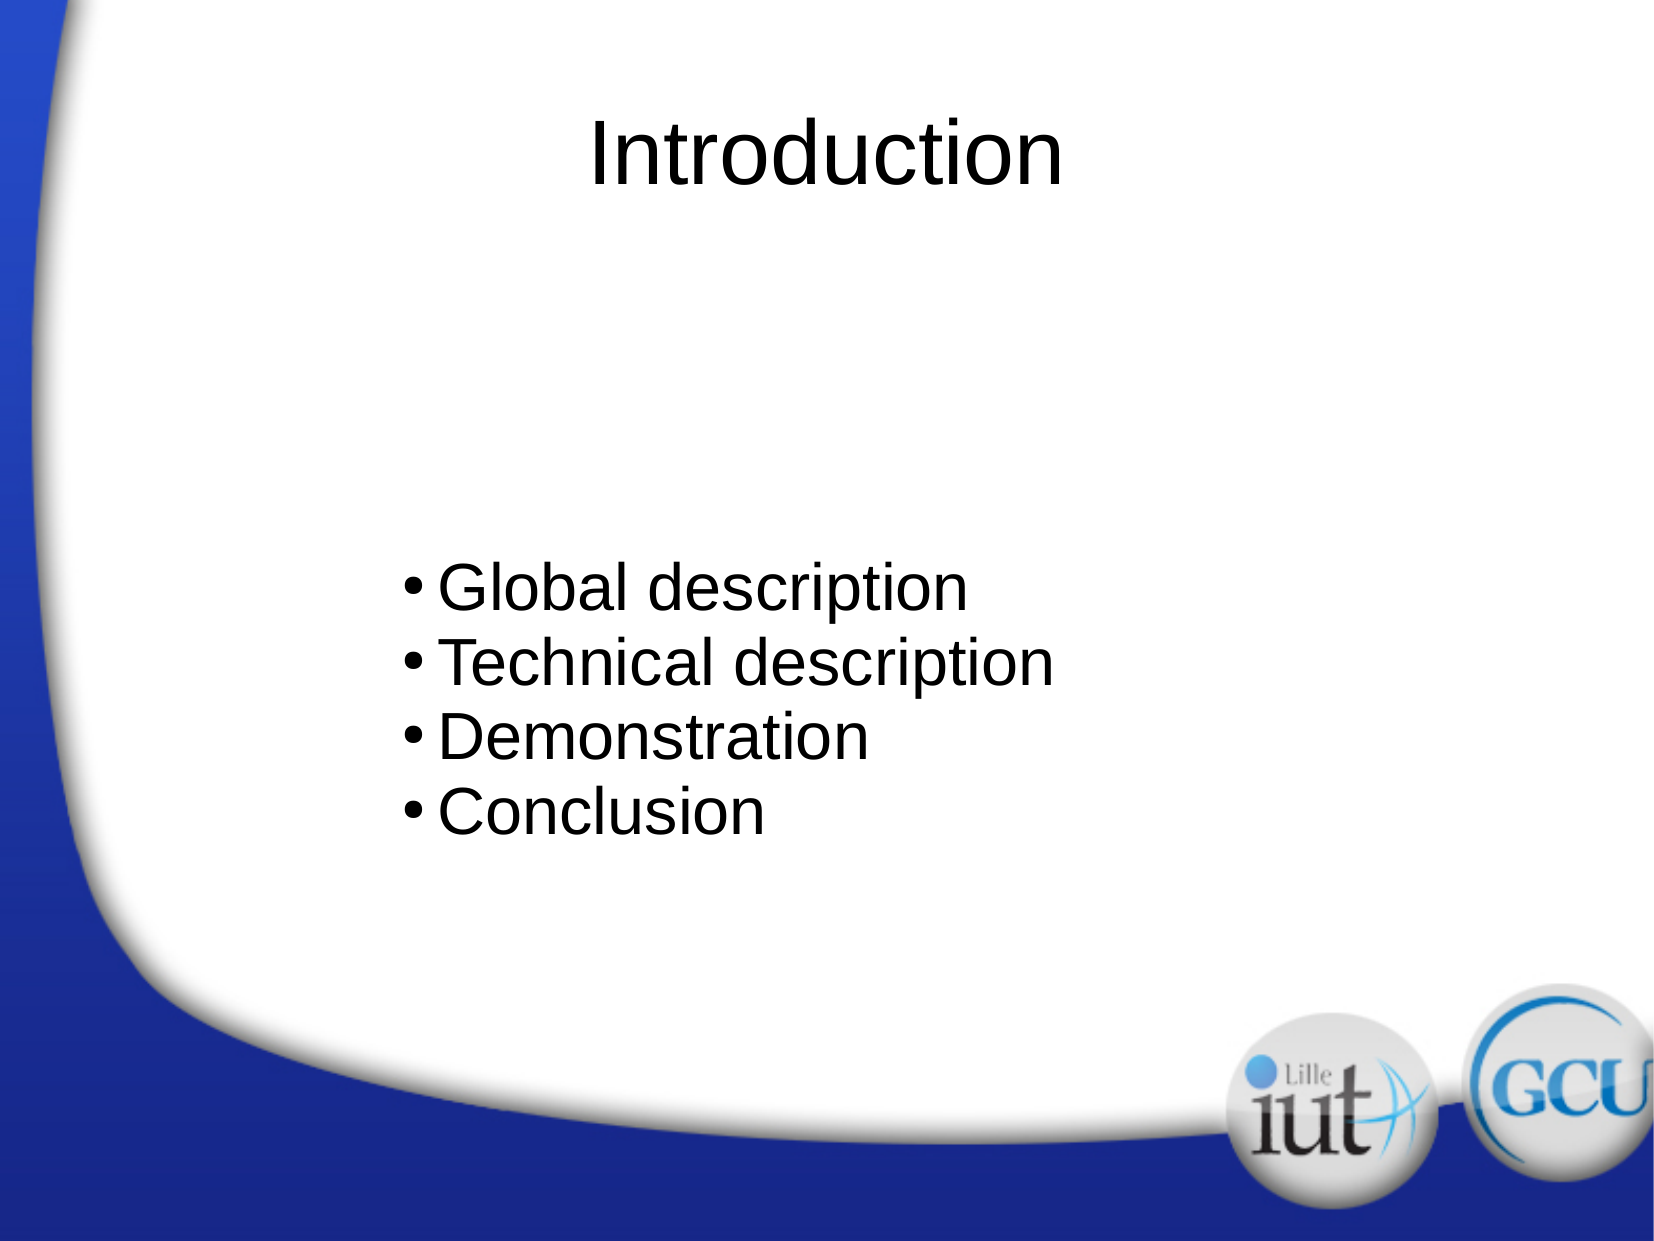

# Introduction
Global description
Technical description
Demonstration
Conclusion